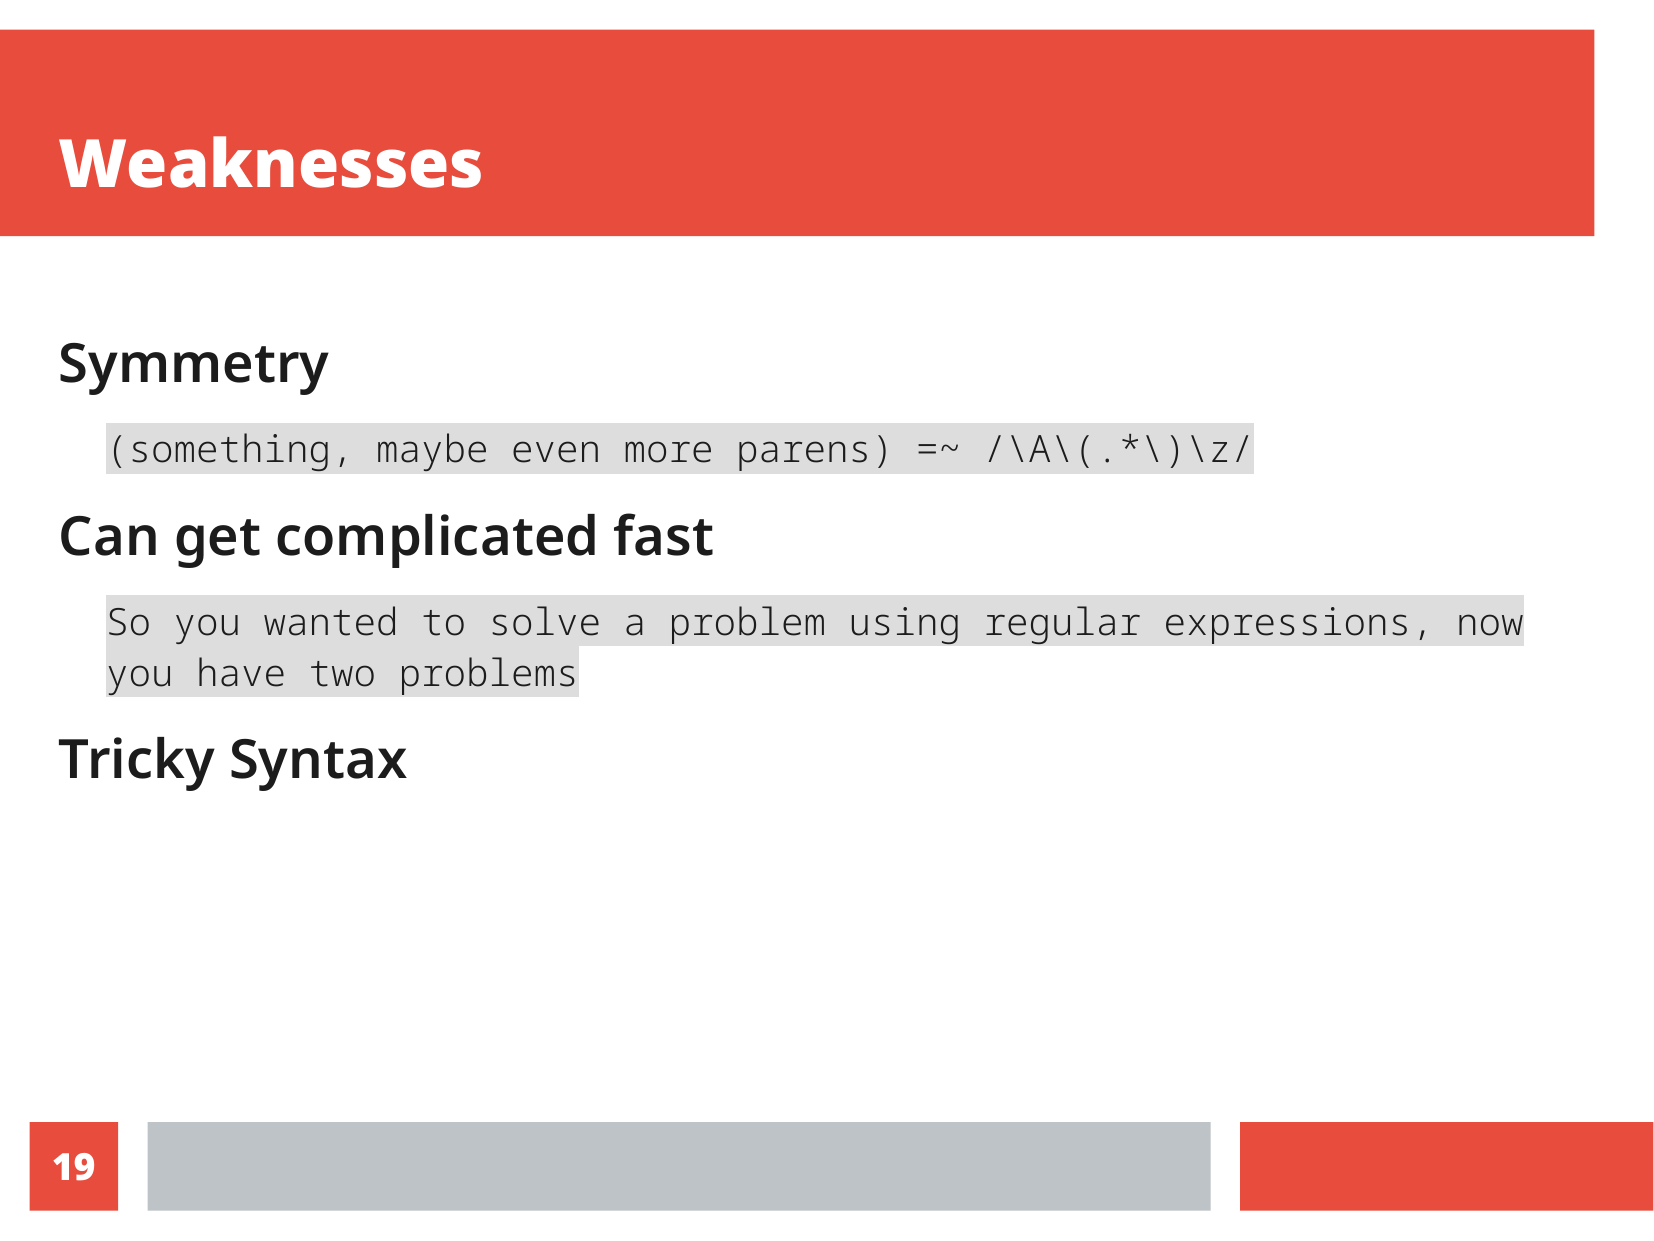

# Weaknesses
Symmetry
(something, maybe even more parens) =~ /\A\(.*\)\z/
Can get complicated fast
So you wanted to solve a problem using regular expressions, now you have two problems
Tricky Syntax
19